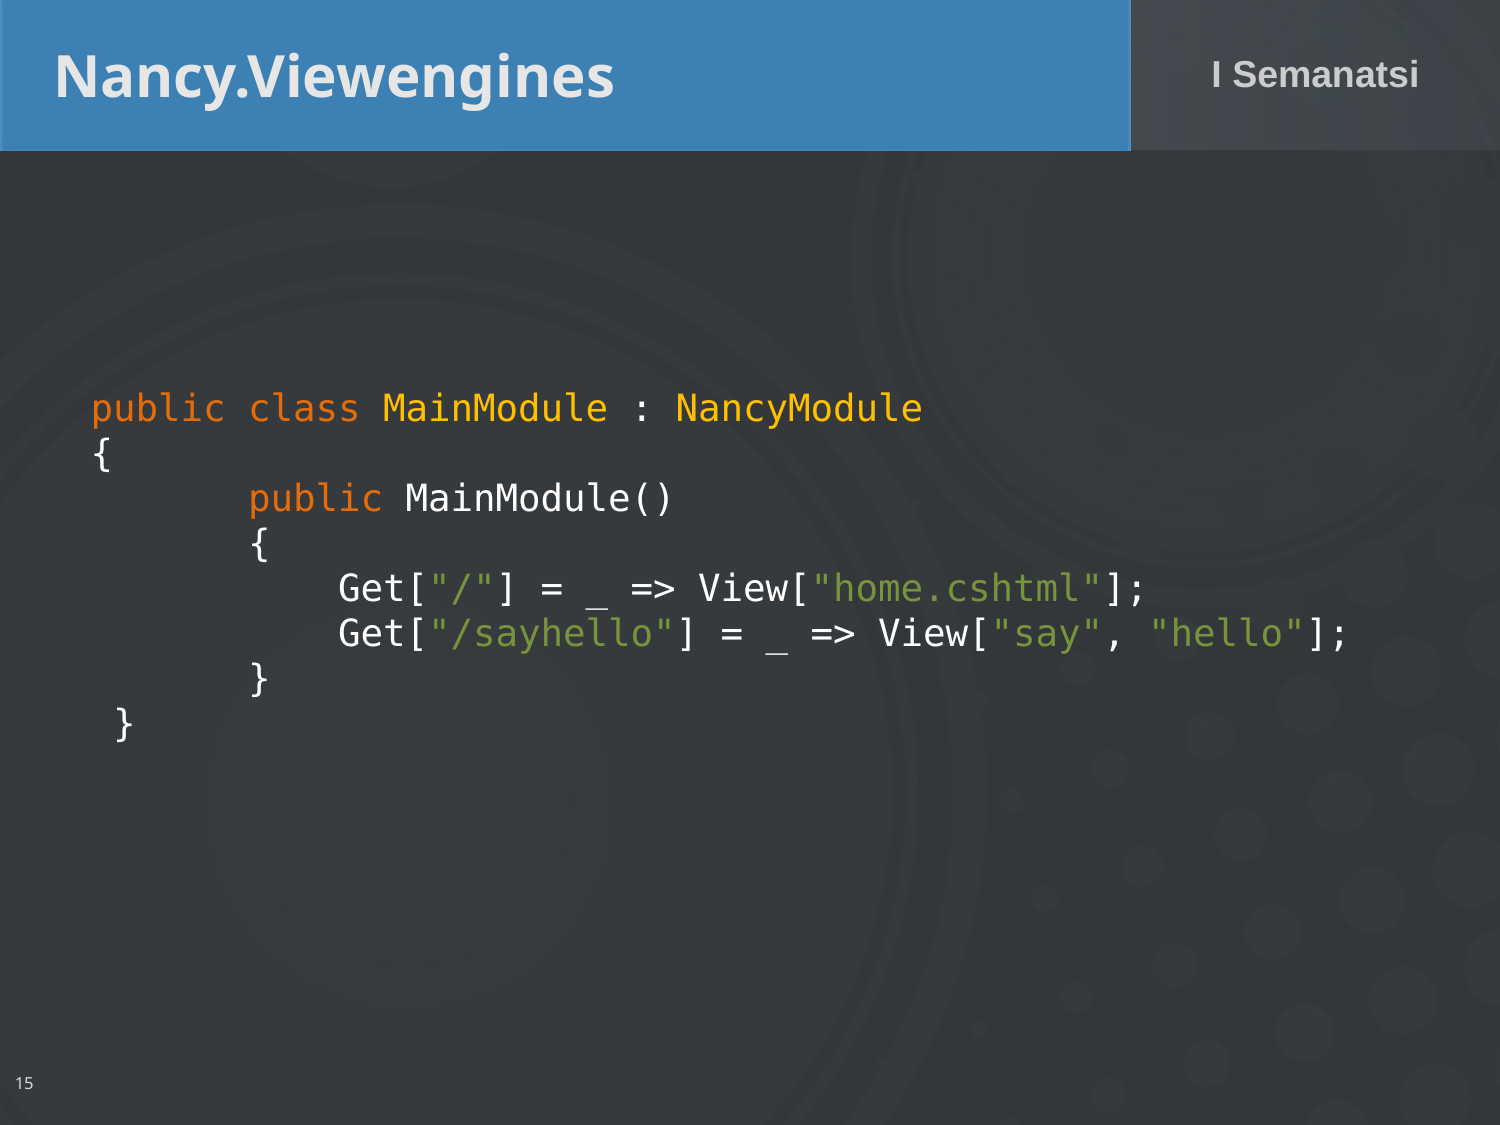

Nancy.Viewengines
# public class MainModule : NancyModule {
 public MainModule()
 {
 Get["/"] = _ => View["home.cshtml"];
 Get["/sayhello"] = _ => View["say", "hello"];
 }
 }
15